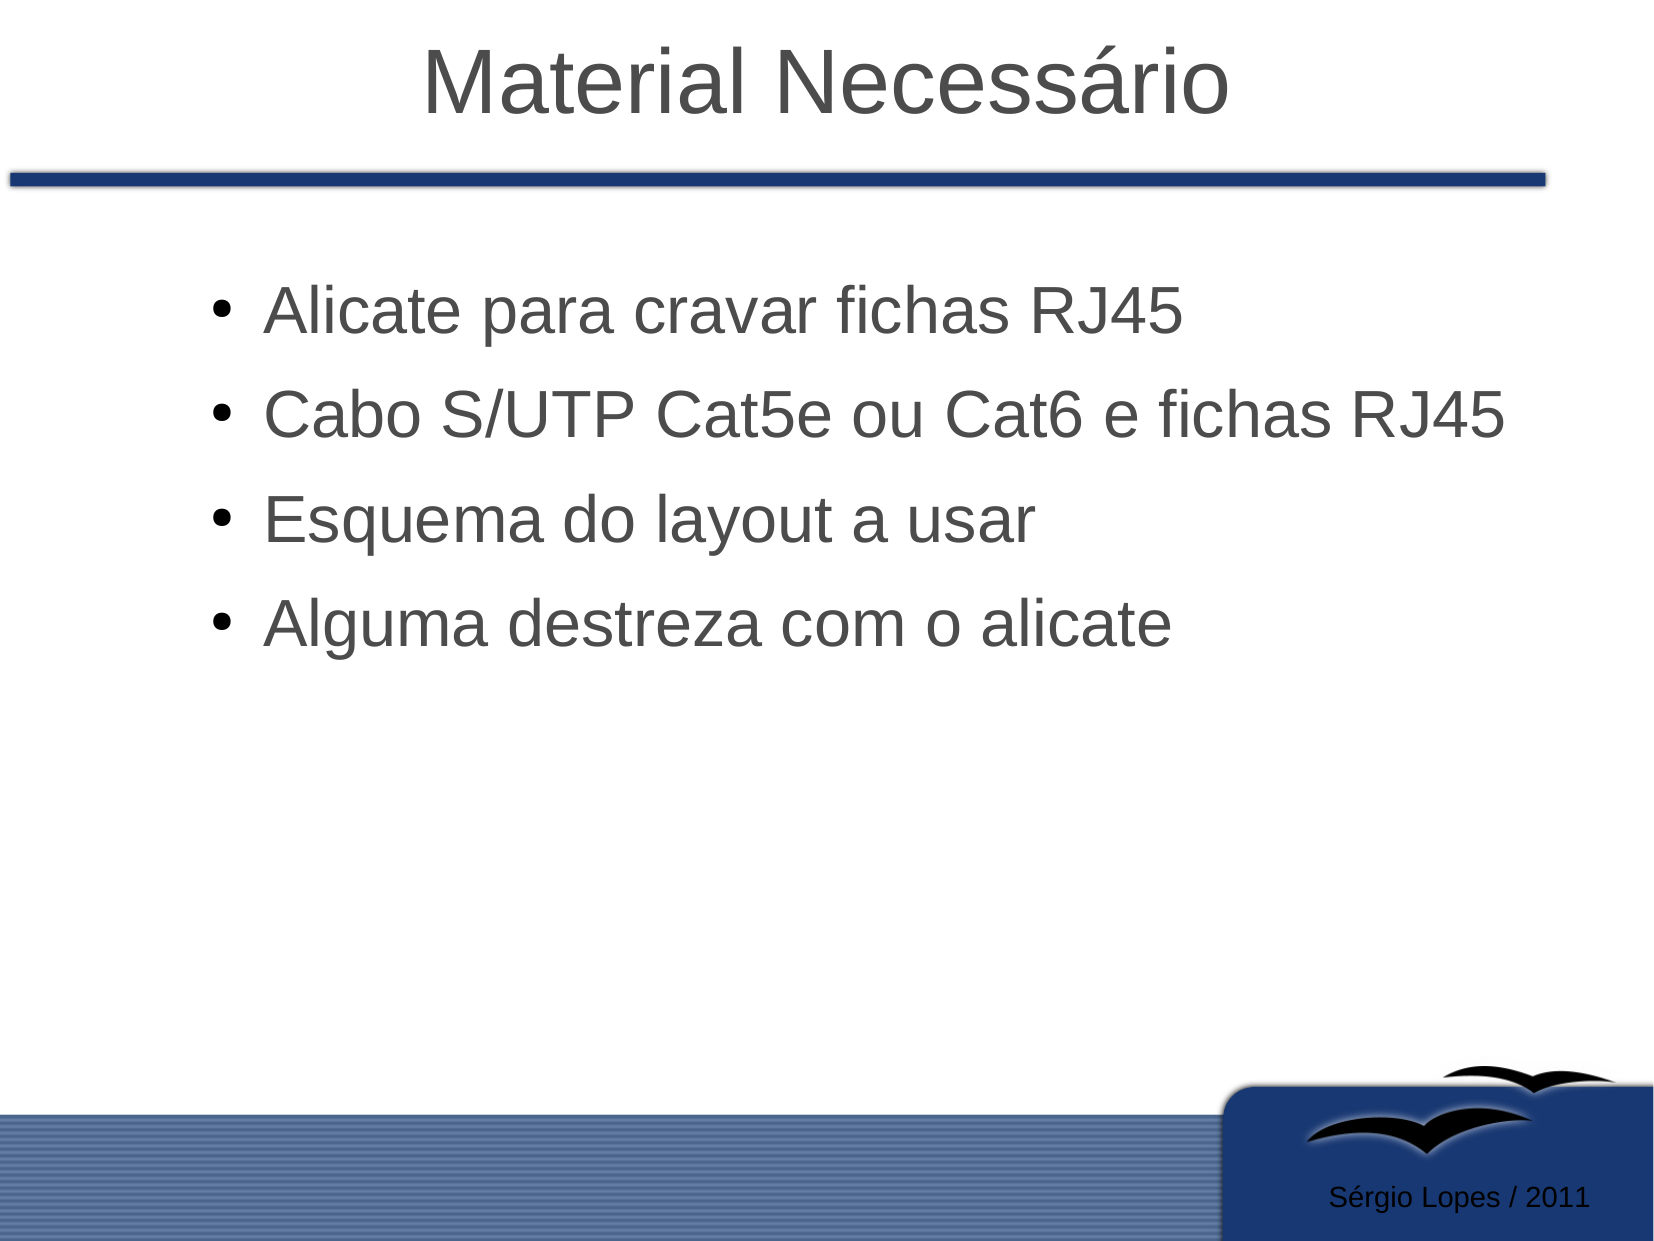

# Material Necessário
Alicate para cravar fichas RJ45
Cabo S/UTP Cat5e ou Cat6 e fichas RJ45
Esquema do layout a usar
Alguma destreza com o alicate
Sérgio Lopes / 2011